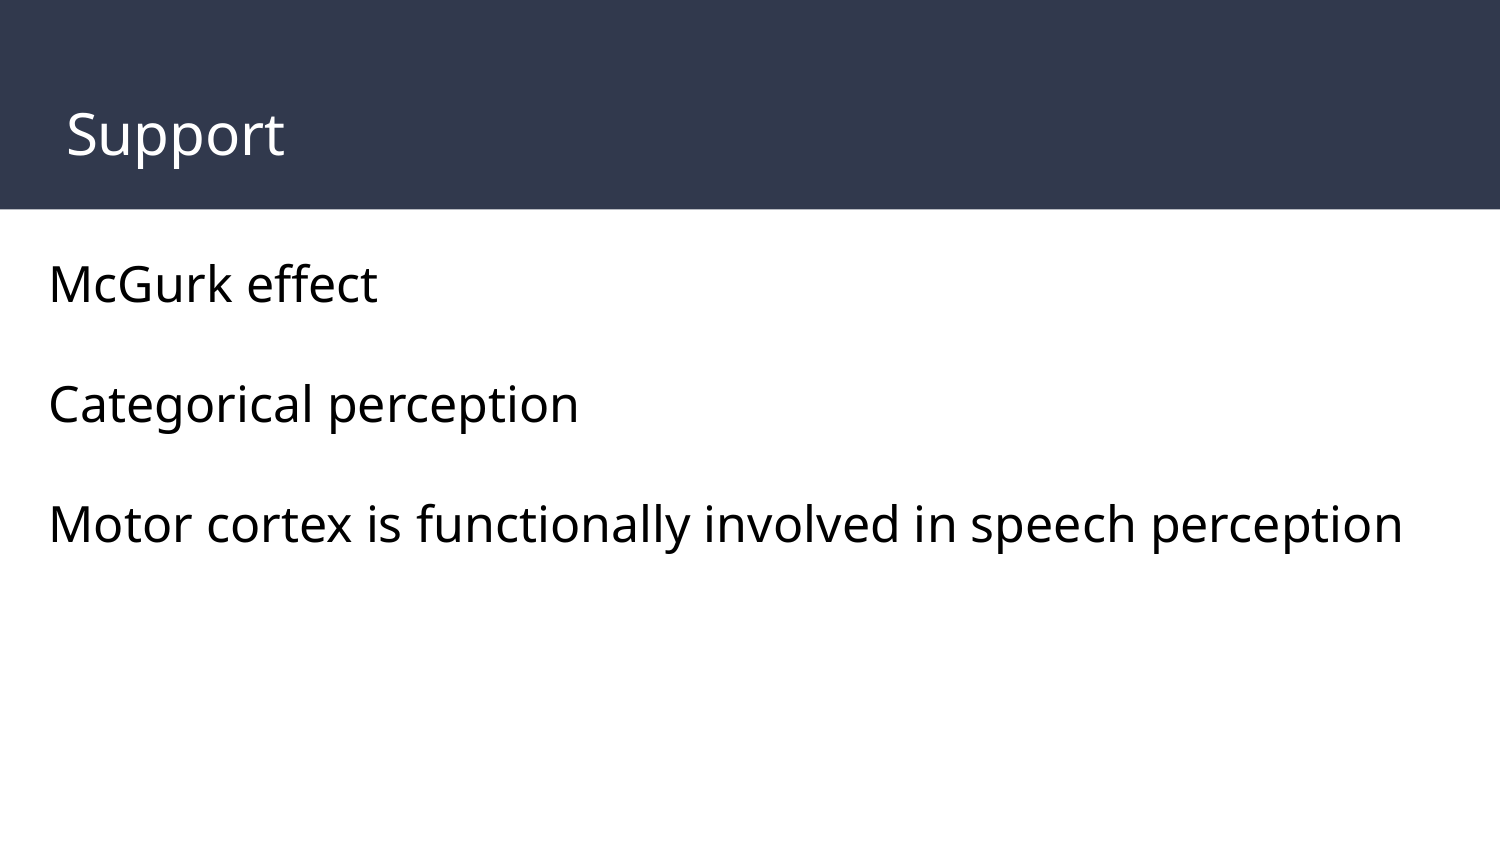

# Support
McGurk effect
Categorical perception
Motor cortex is functionally involved in speech perception